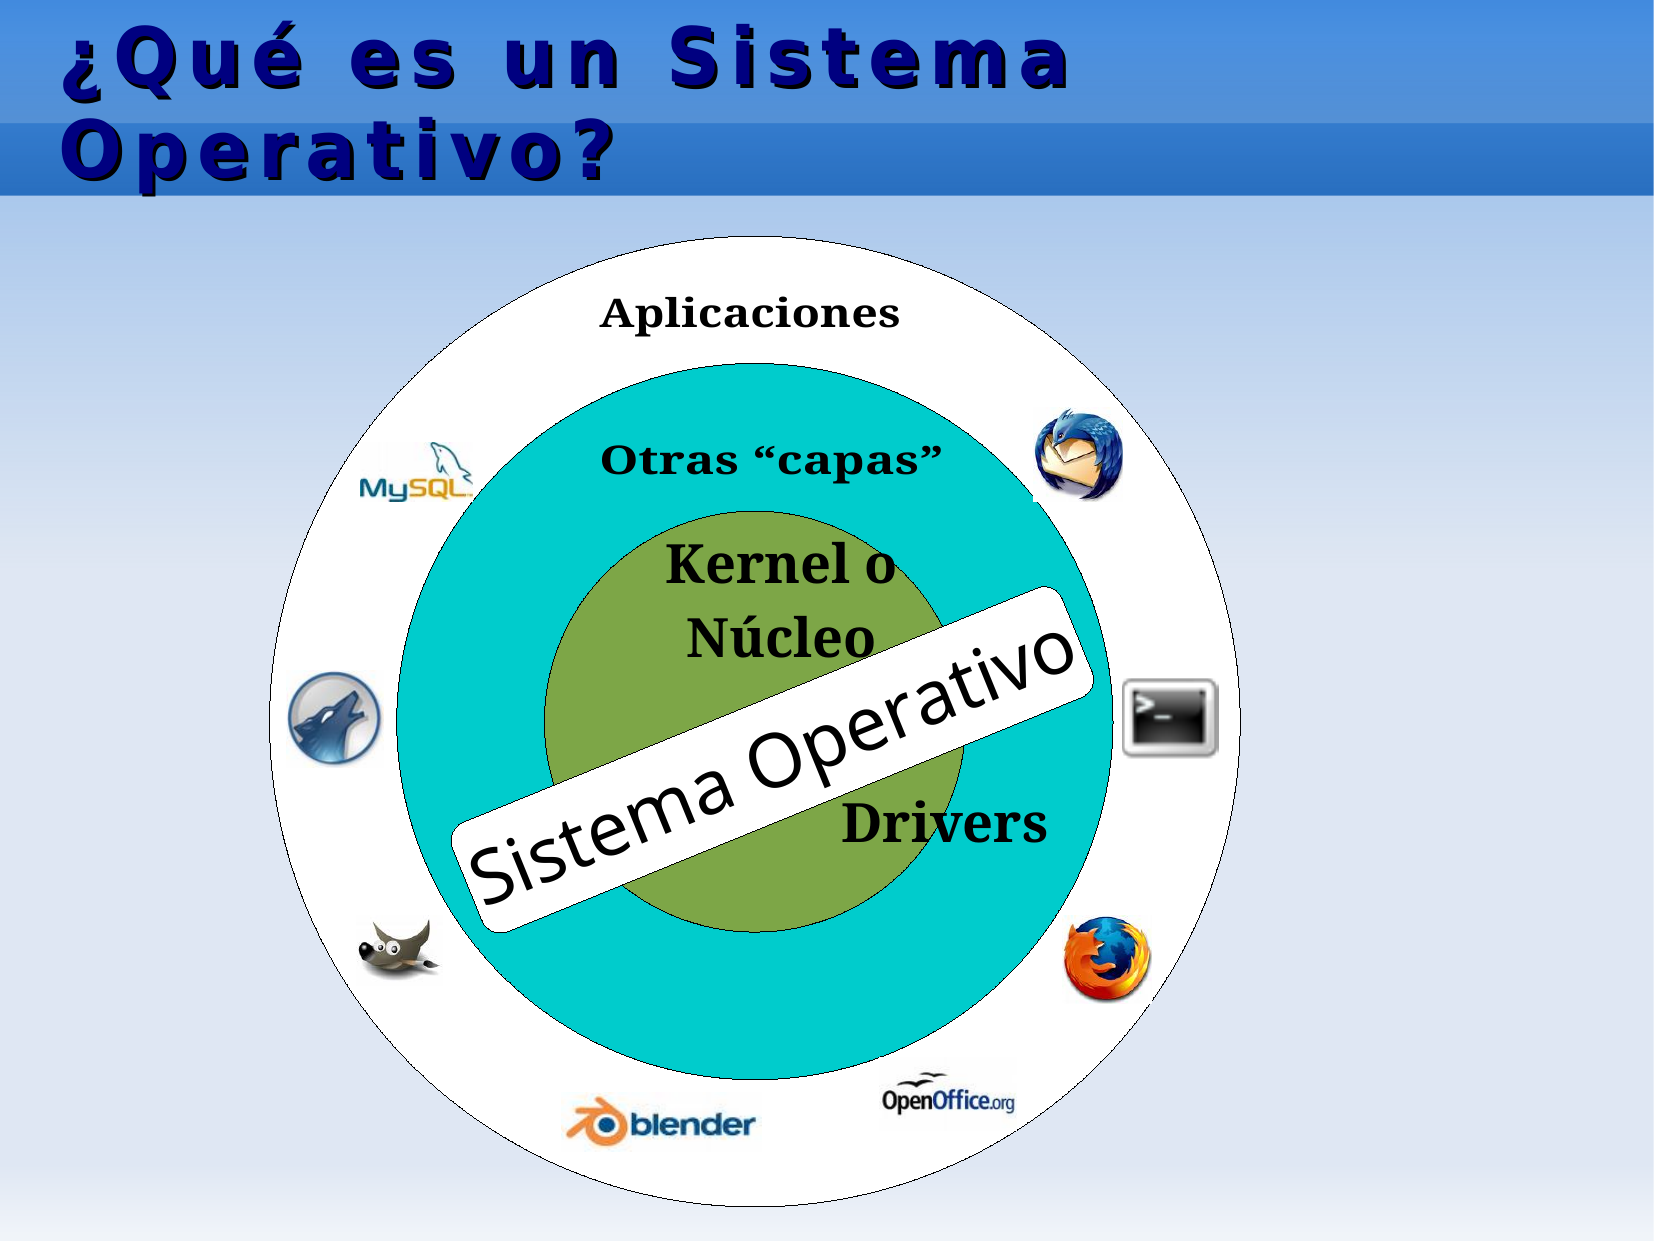

# ¿Qué es un Sistema Operativo?
Aplicaciones
Otras “capas”
Kernel o
Núcleo
Sistema Operativo
Drivers